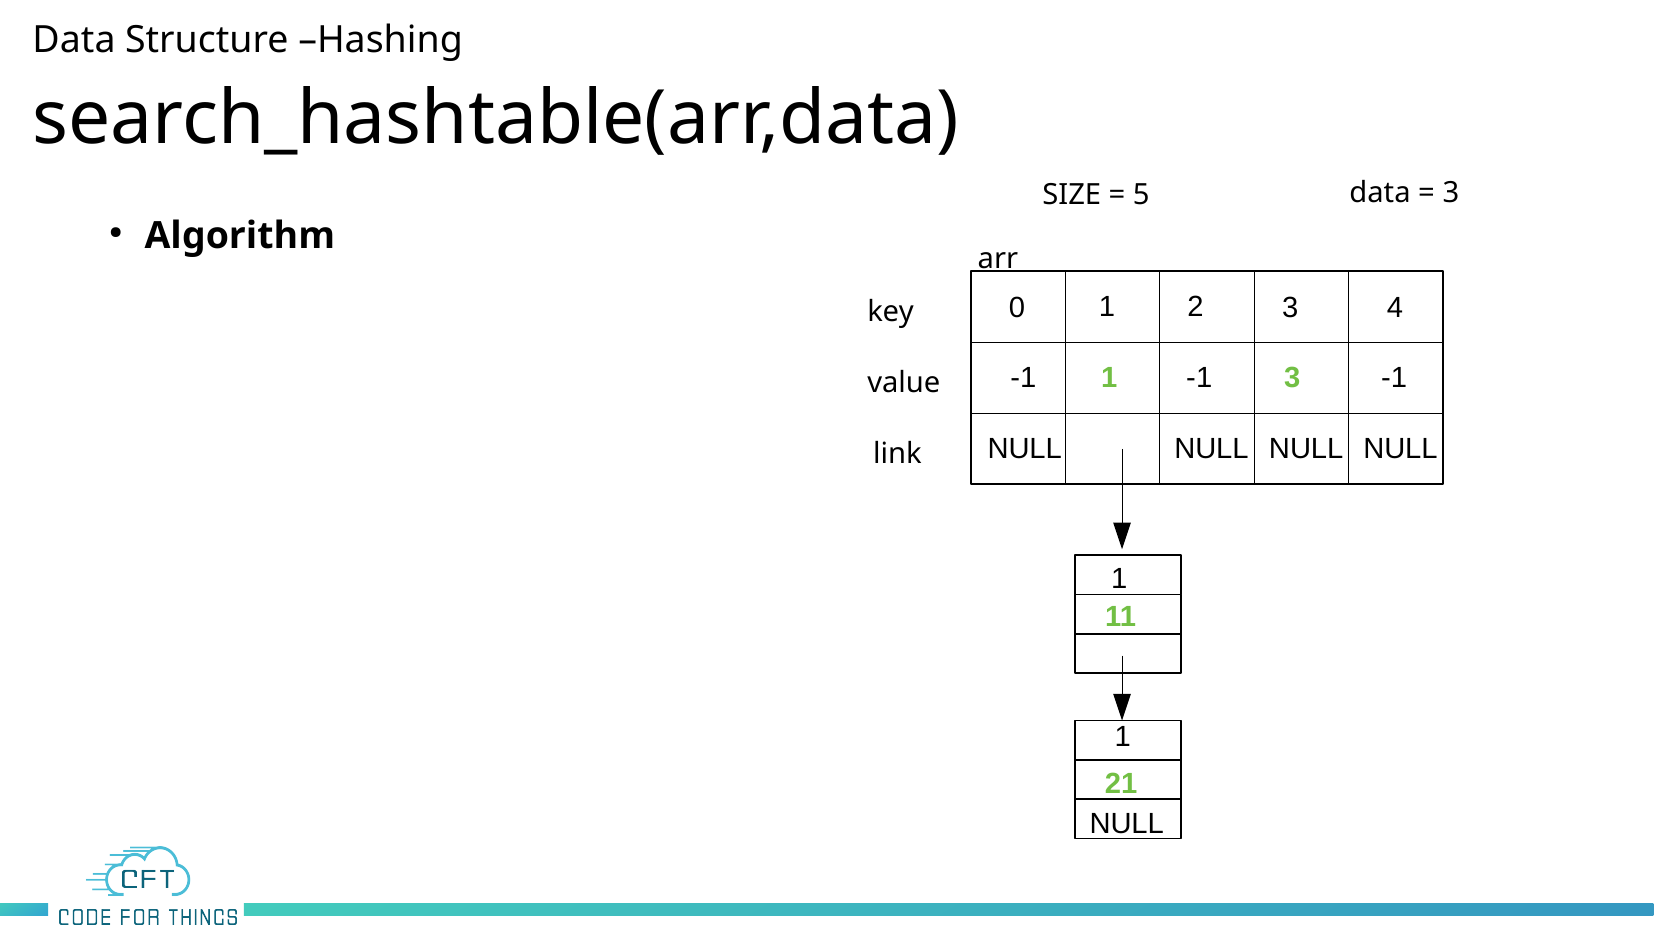

# Data Structure –Hashing search_hashtable(arr,data)
data = 3
SIZE = 5
Algorithm
arr
1
2
key
3
4
0
value
1
-1
-1
-1
3
NULL
NULL
link
NULL
NULL
1
11
1
21
NULL